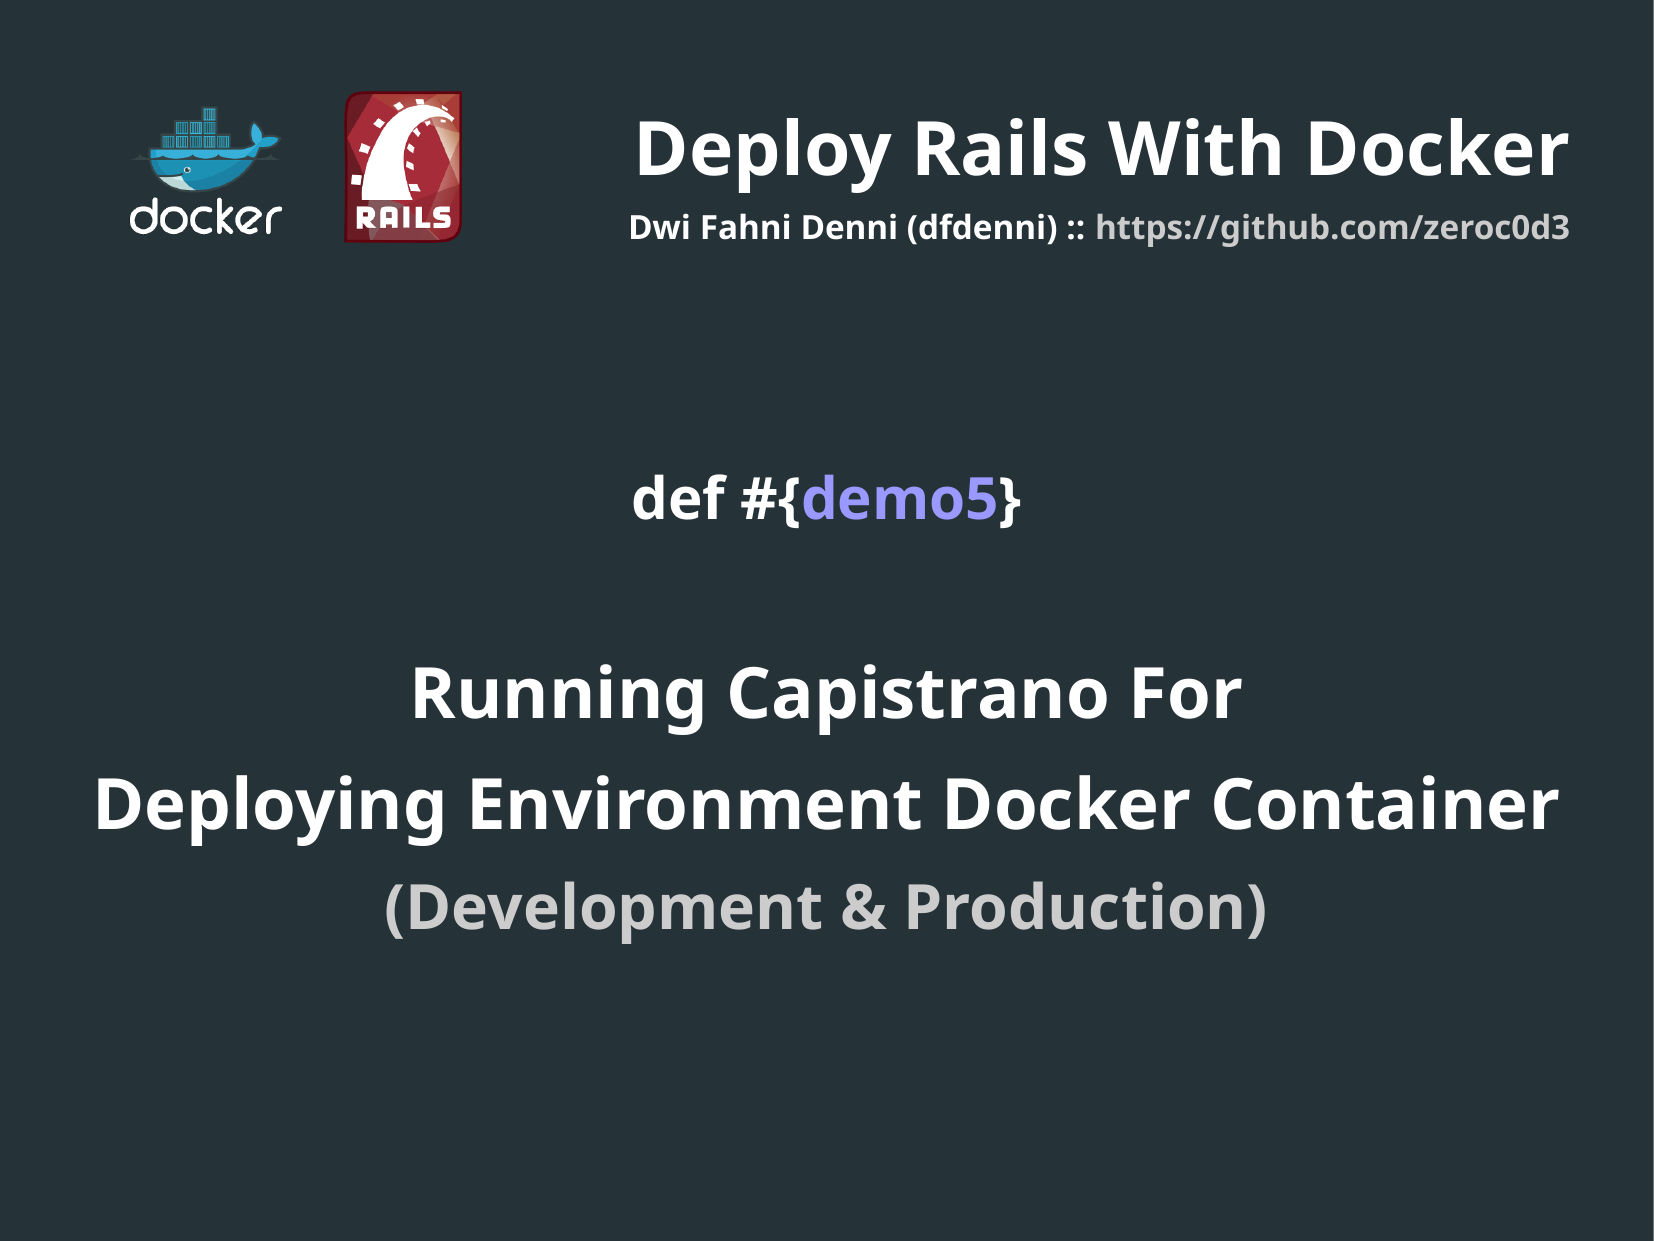

Deploy Rails With Docker
Dwi Fahni Denni (dfdenni) :: https://github.com/zeroc0d3
# def #{demo5}
Running Capistrano For
Deploying Environment Docker Container
(Development & Production)